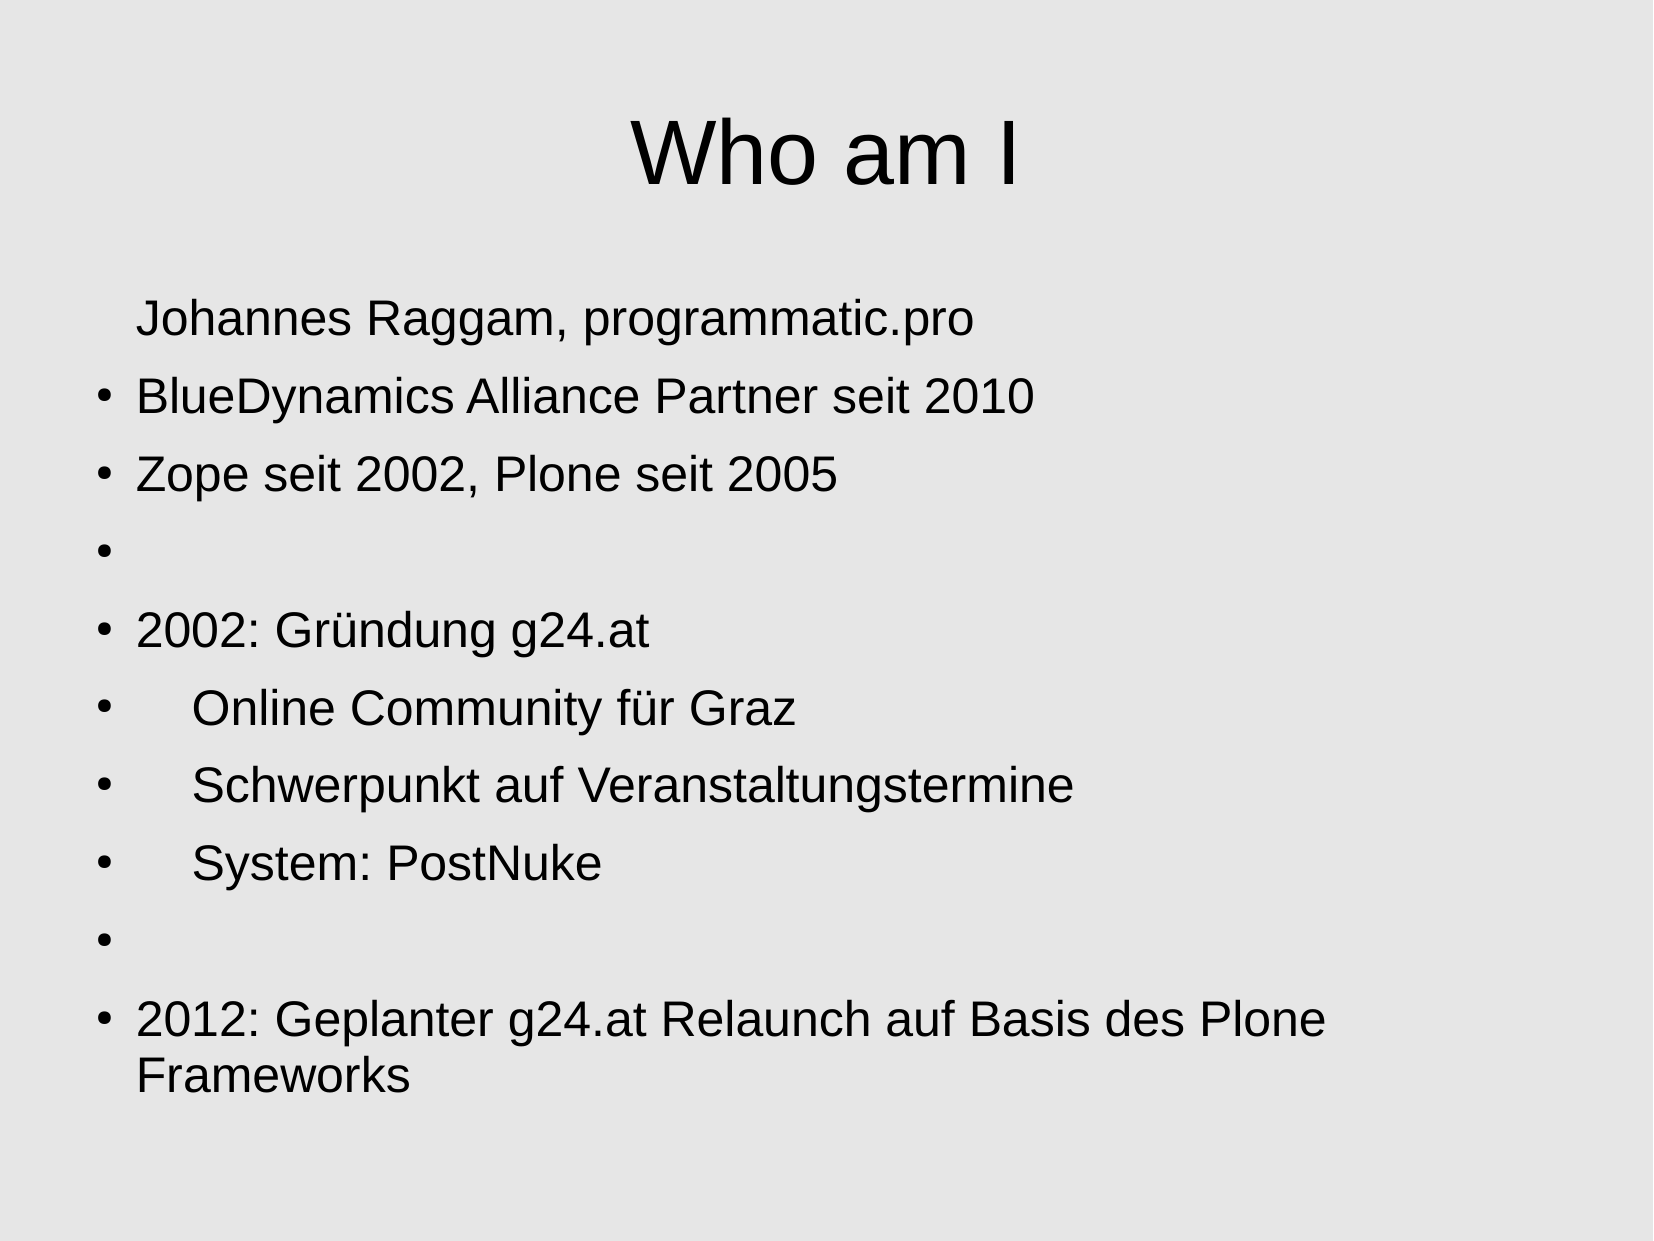

# Who am I
Johannes Raggam, programmatic.pro
BlueDynamics Alliance Partner seit 2010
Zope seit 2002, Plone seit 2005
2002: Gründung g24.at
 Online Community für Graz
 Schwerpunkt auf Veranstaltungstermine
 System: PostNuke
2012: Geplanter g24.at Relaunch auf Basis des Plone Frameworks